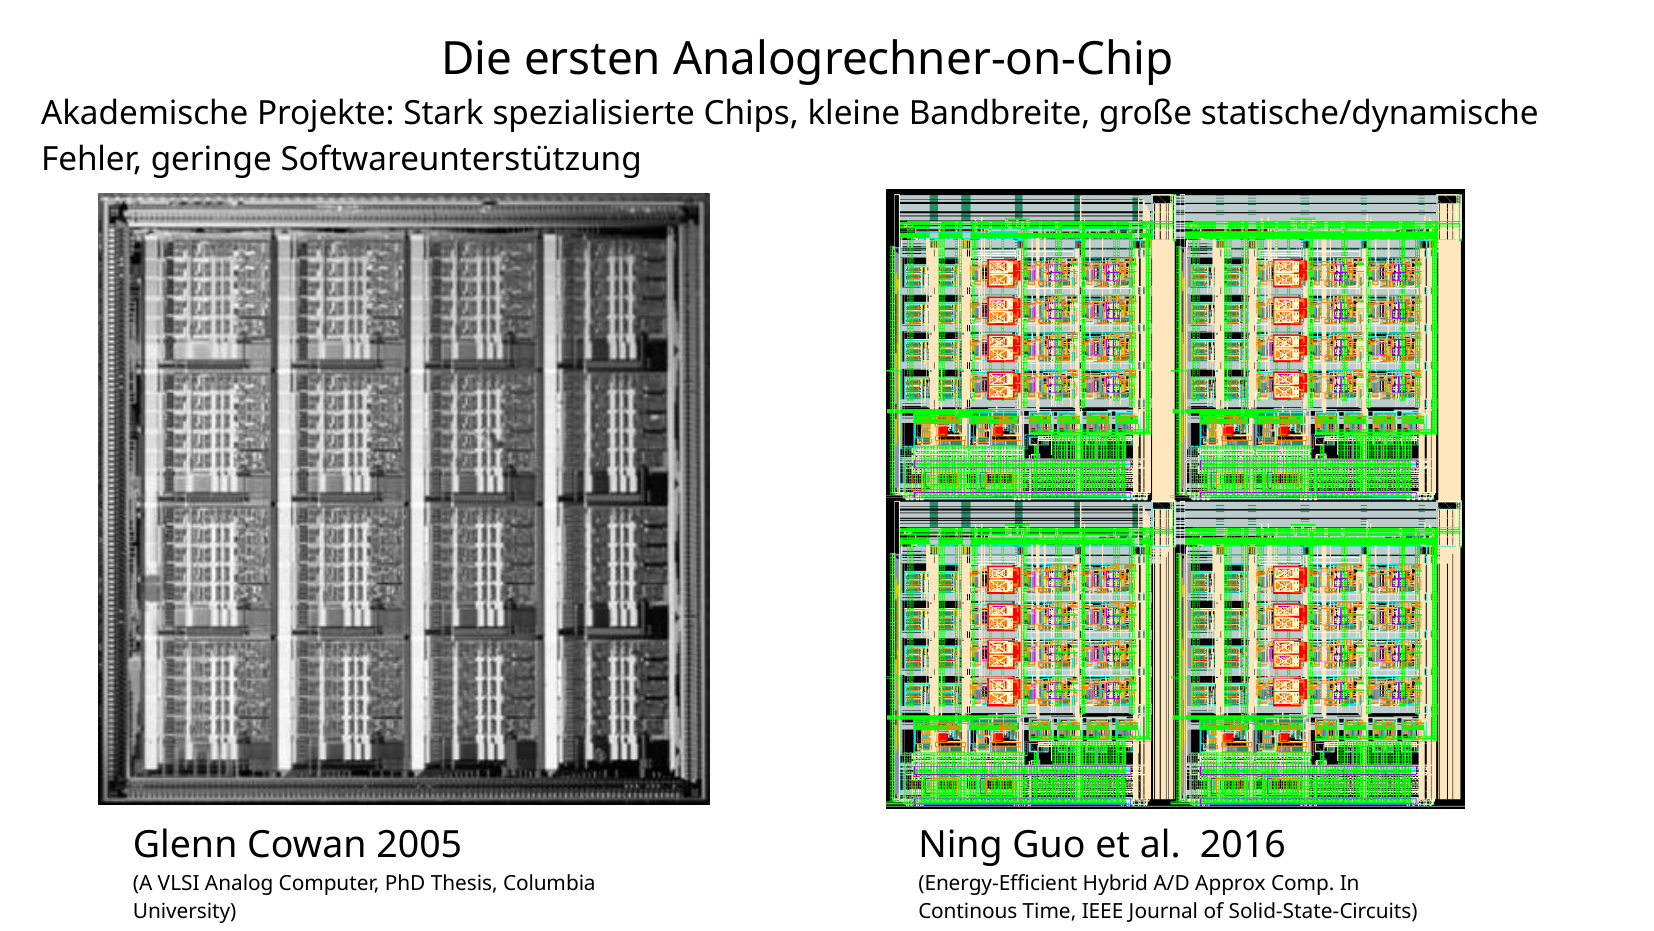

Die ersten Analogrechner-on-Chip
Akademische Projekte: Stark spezialisierte Chips, kleine Bandbreite, große statische/dynamische Fehler, geringe Softwareunterstützung
Glenn Cowan 2005
(A VLSI Analog Computer, PhD Thesis, Columbia University)
Ning Guo et al. 2016
(Energy-Efficient Hybrid A/D Approx Comp. In Continous Time, IEEE Journal of Solid-State-Circuits)